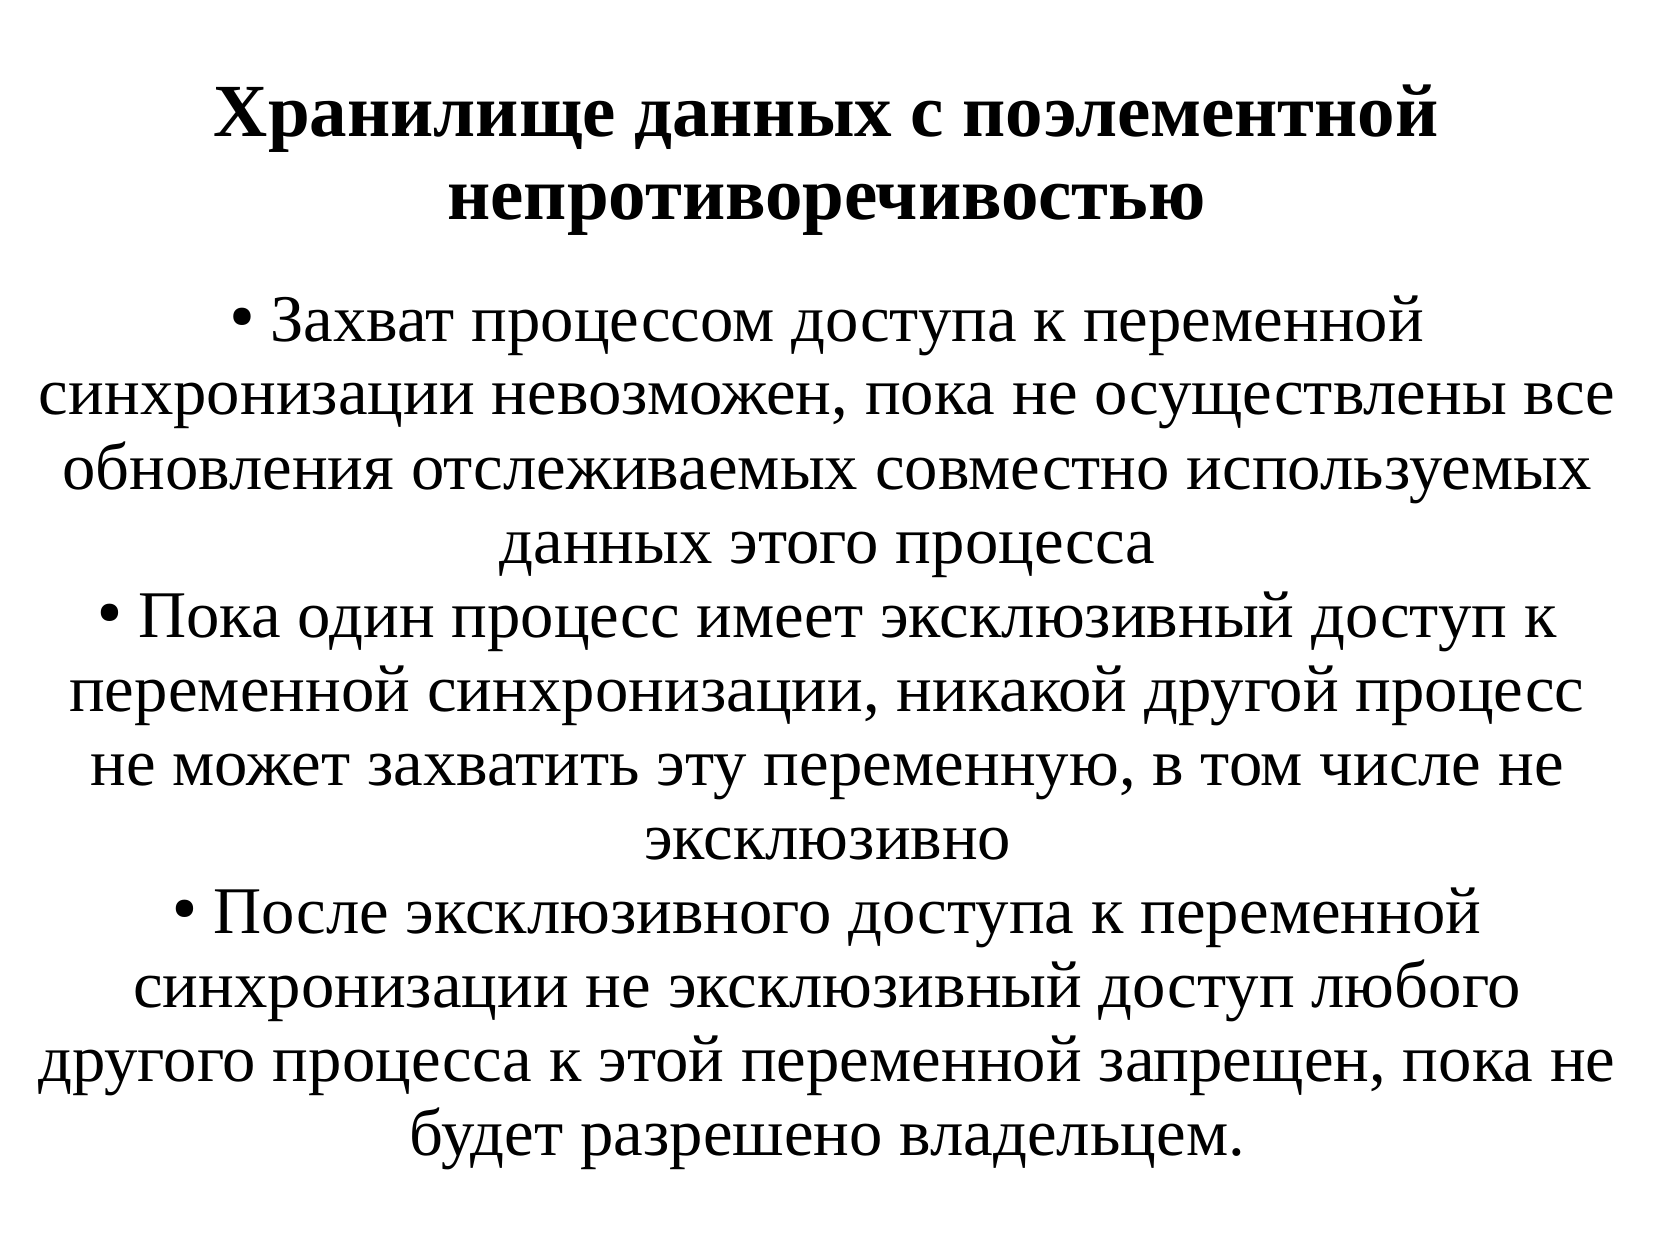

# Хранилище данных с поэлементной непротиворечивостью
 Захват процессом доступа к переменной синхронизации невозможен, пока не осуществлены все обновления отслеживаемых совместно используемых данных этого процесса
 Пока один процесс имеет эксклюзивный доступ к переменной синхронизации, никакой другой процесс не может захватить эту переменную, в том числе не эксклюзивно
 После эксклюзивного доступа к переменной синхронизации не эксклюзивный доступ любого другого процесса к этой переменной запрещен, пока не будет разрешено владельцем.